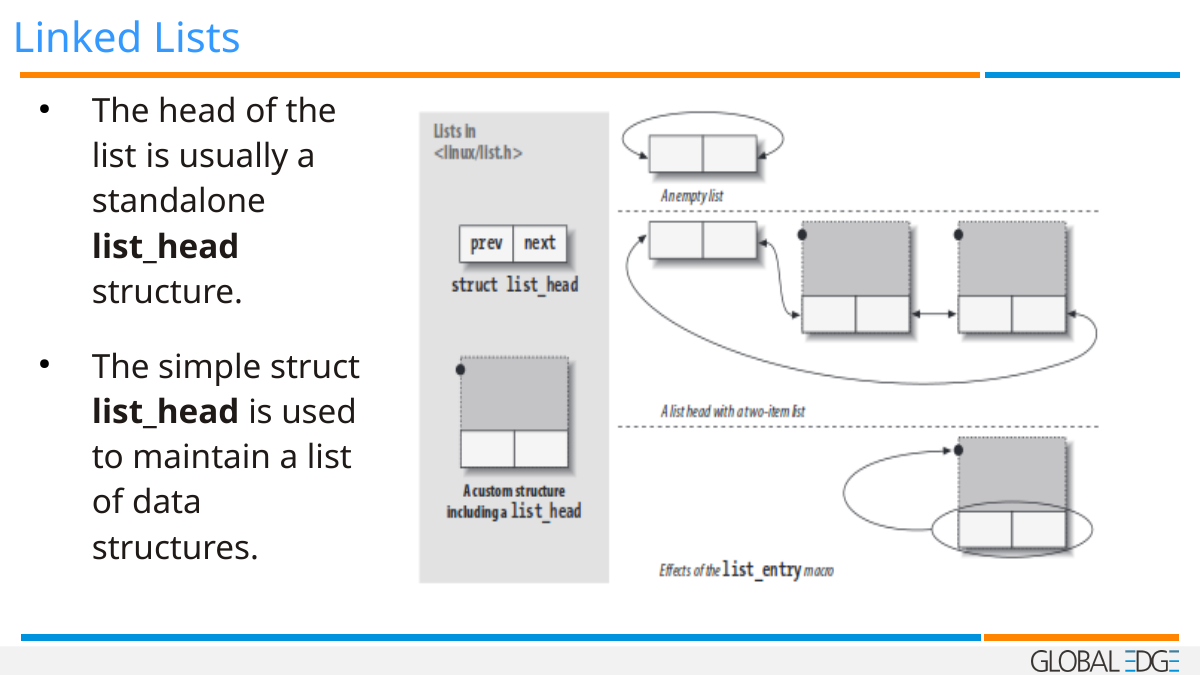

# Linked Lists
The head of the list is usually a standalone list_head structure.
The simple struct list_head is used to maintain a list of data structures.